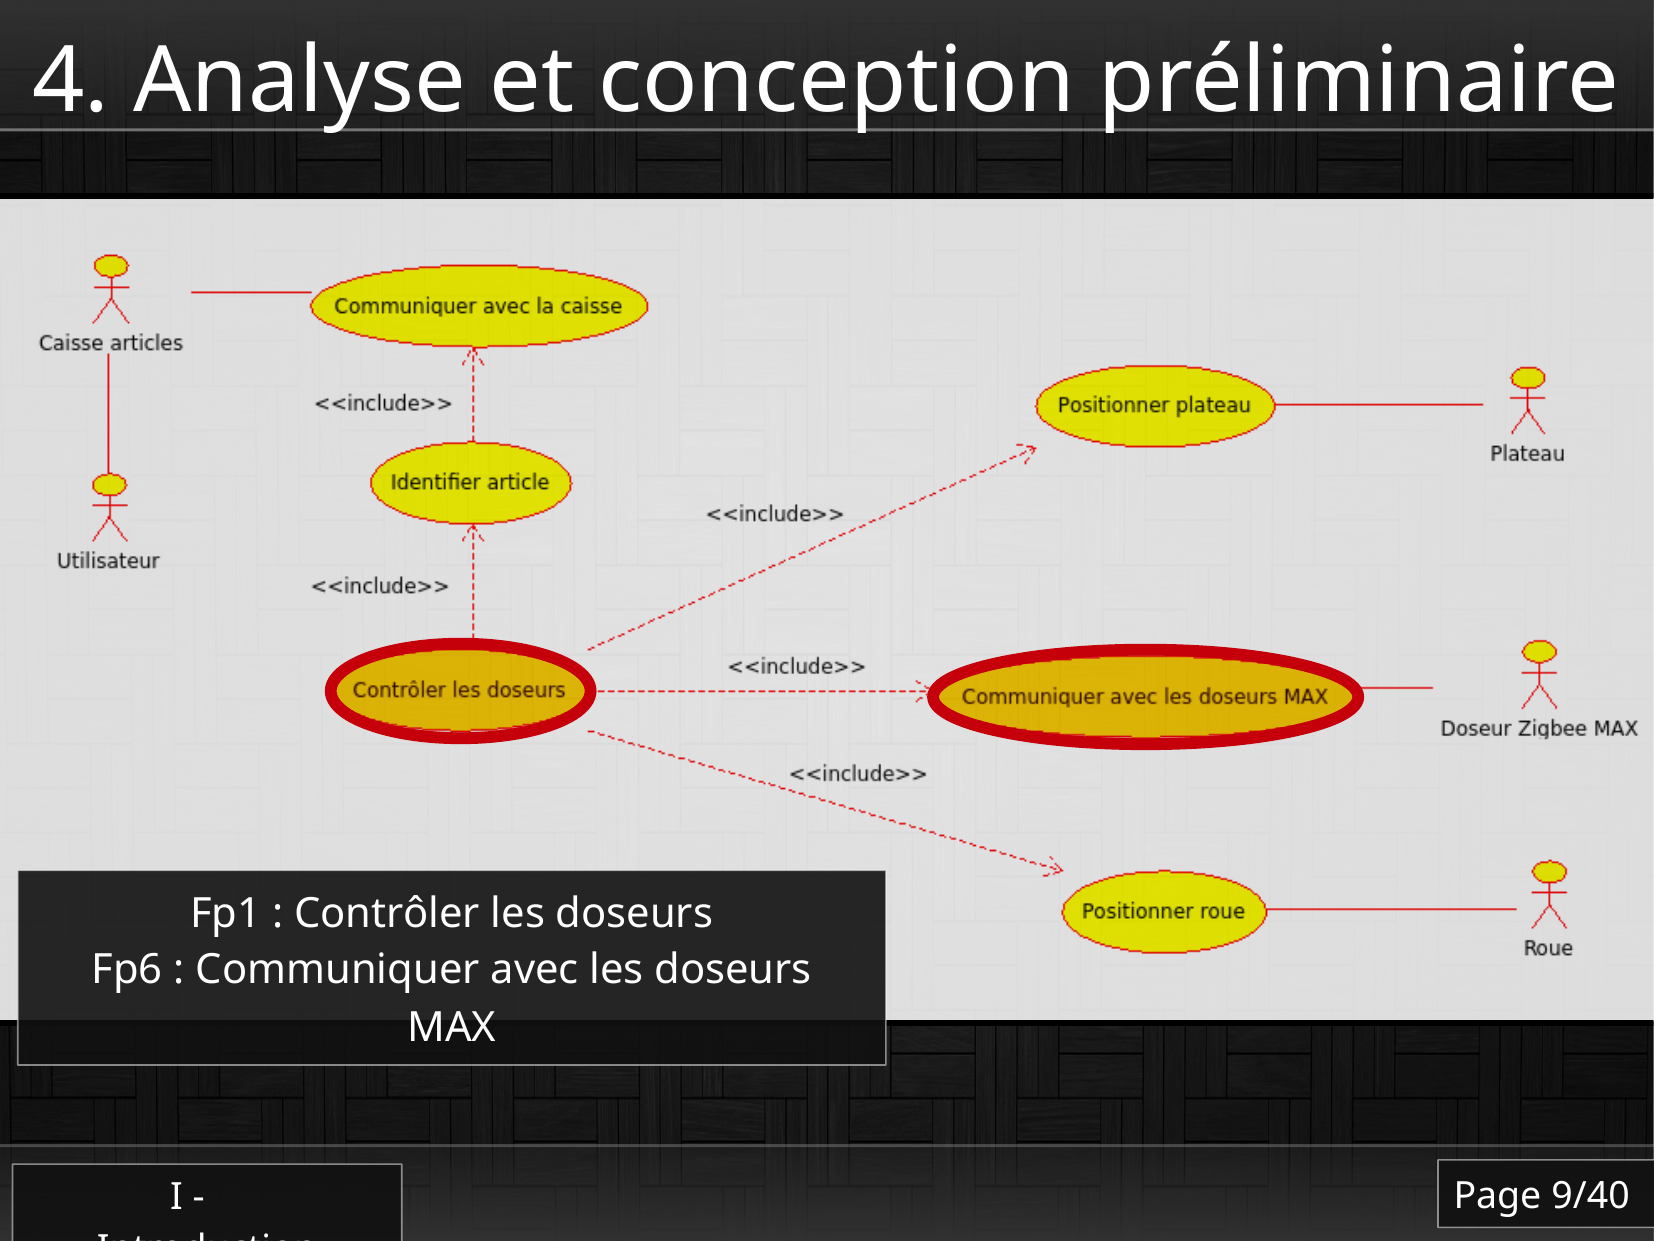

4. Analyse et conception préliminaire
Fp1 : Contrôler les doseurs
Fp6 : Communiquer avec les doseurs MAX
I -	Introduction